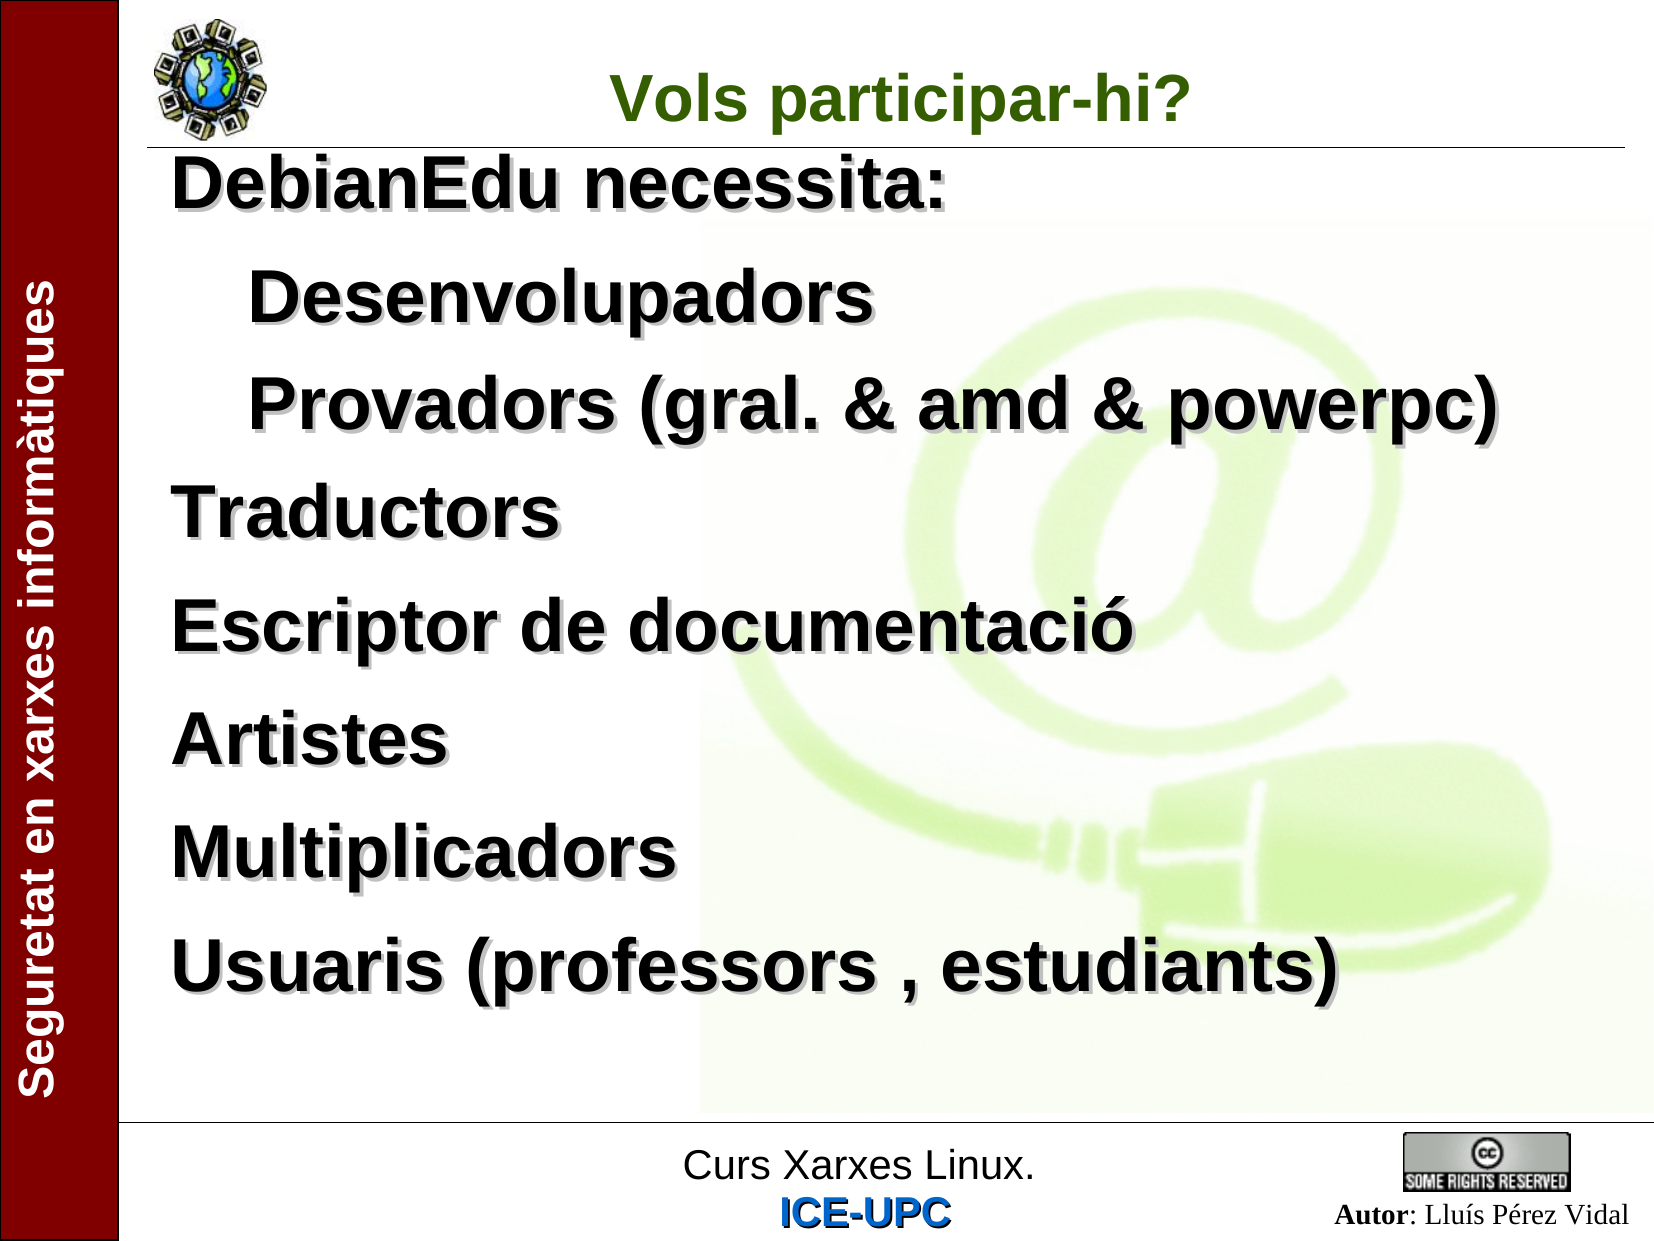

# Vols participar-hi?
DebianEdu necessita:
Desenvolupadors
Provadors (gral. & amd & powerpc)
Traductors
Escriptor de documentació
Artistes
Multiplicadors
Usuaris (professors , estudiants)